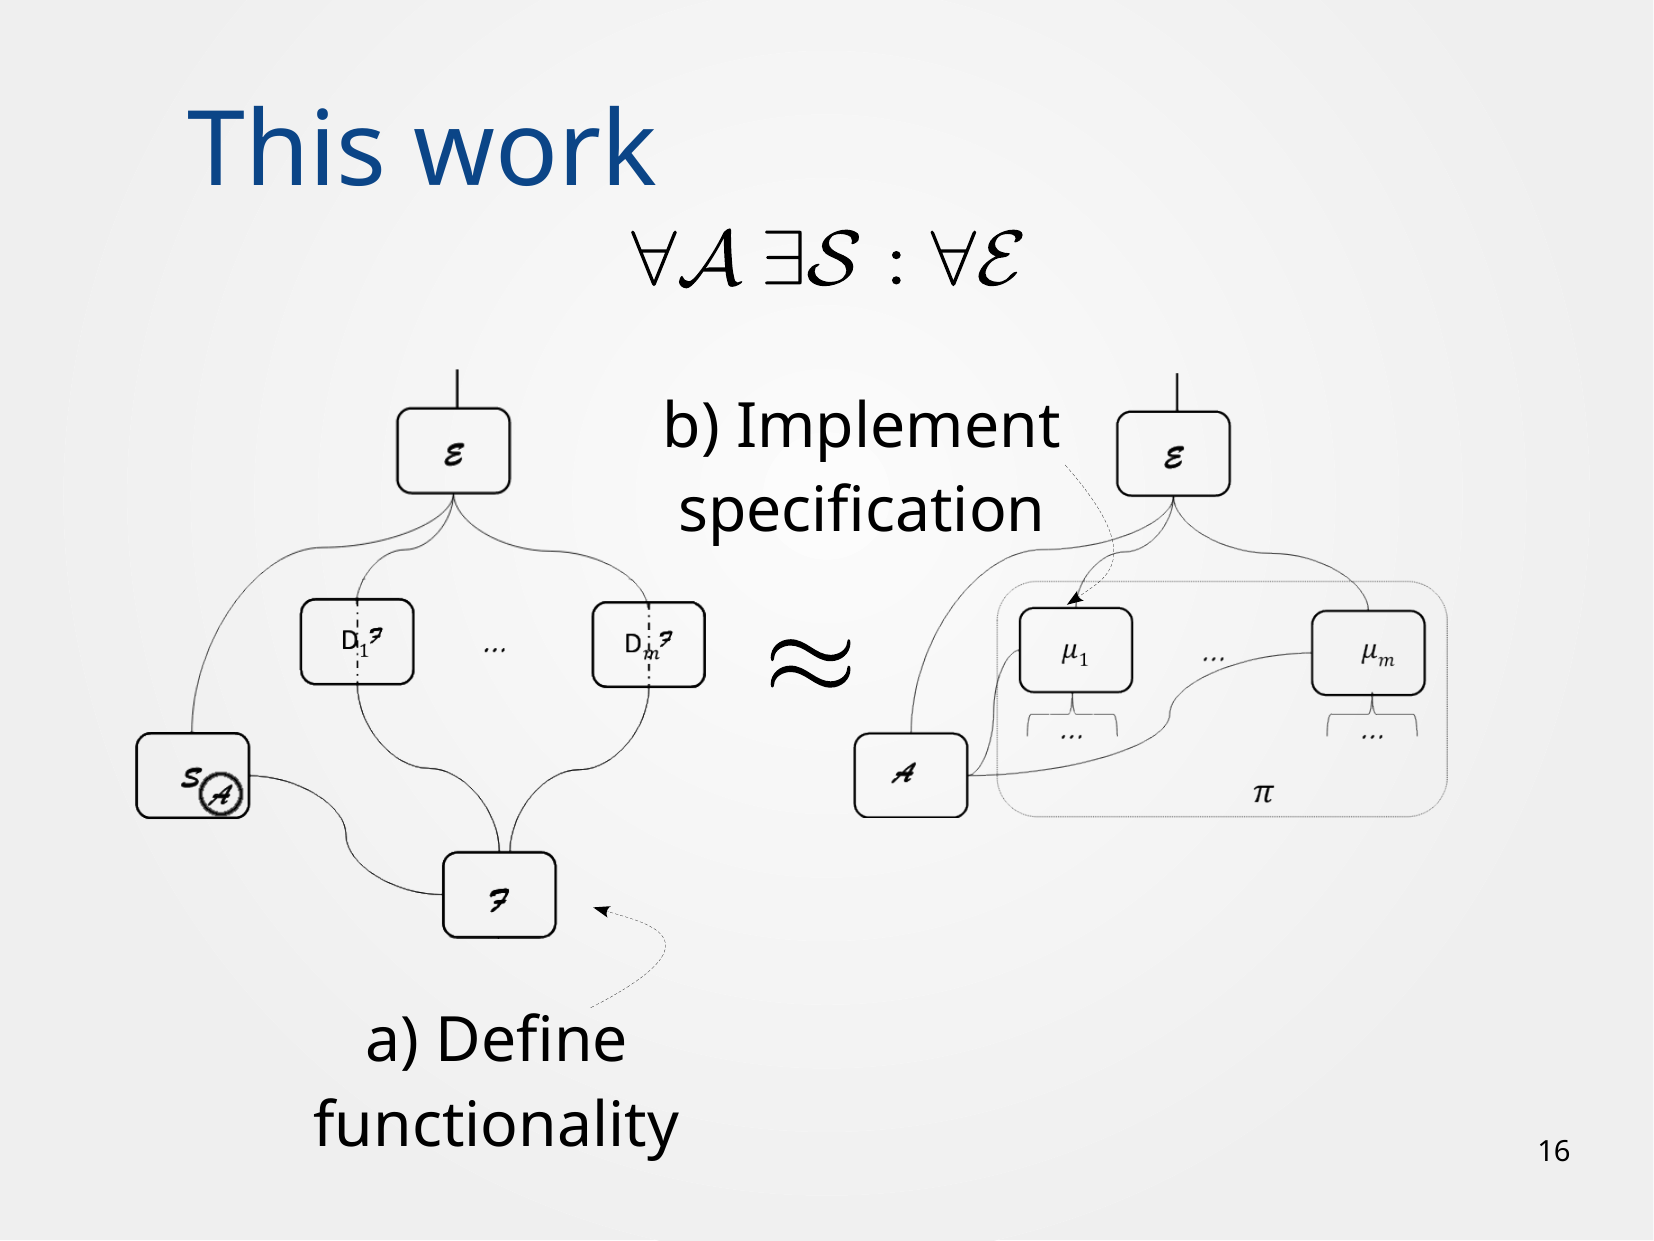

# This work
b) Implement specification
a) Define functionality
16